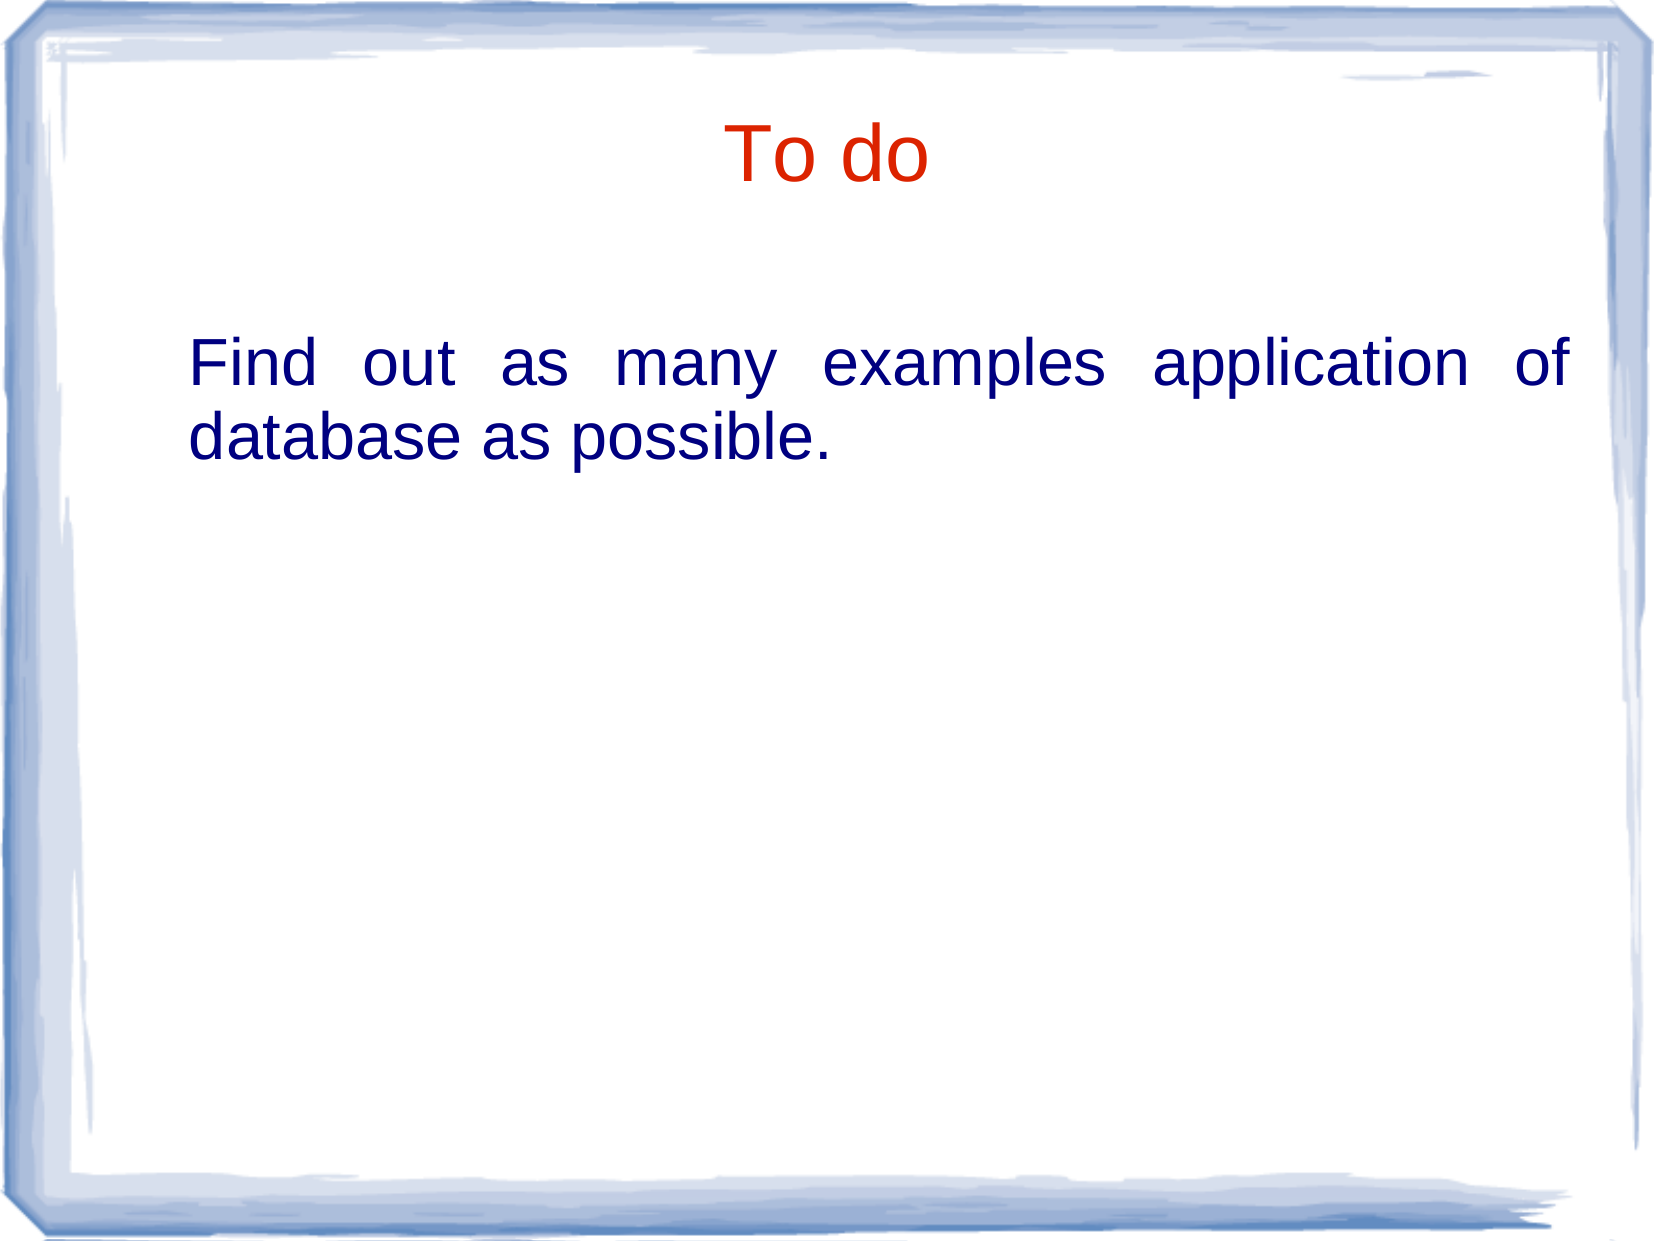

# To do
Find out as many examples application of database as possible.